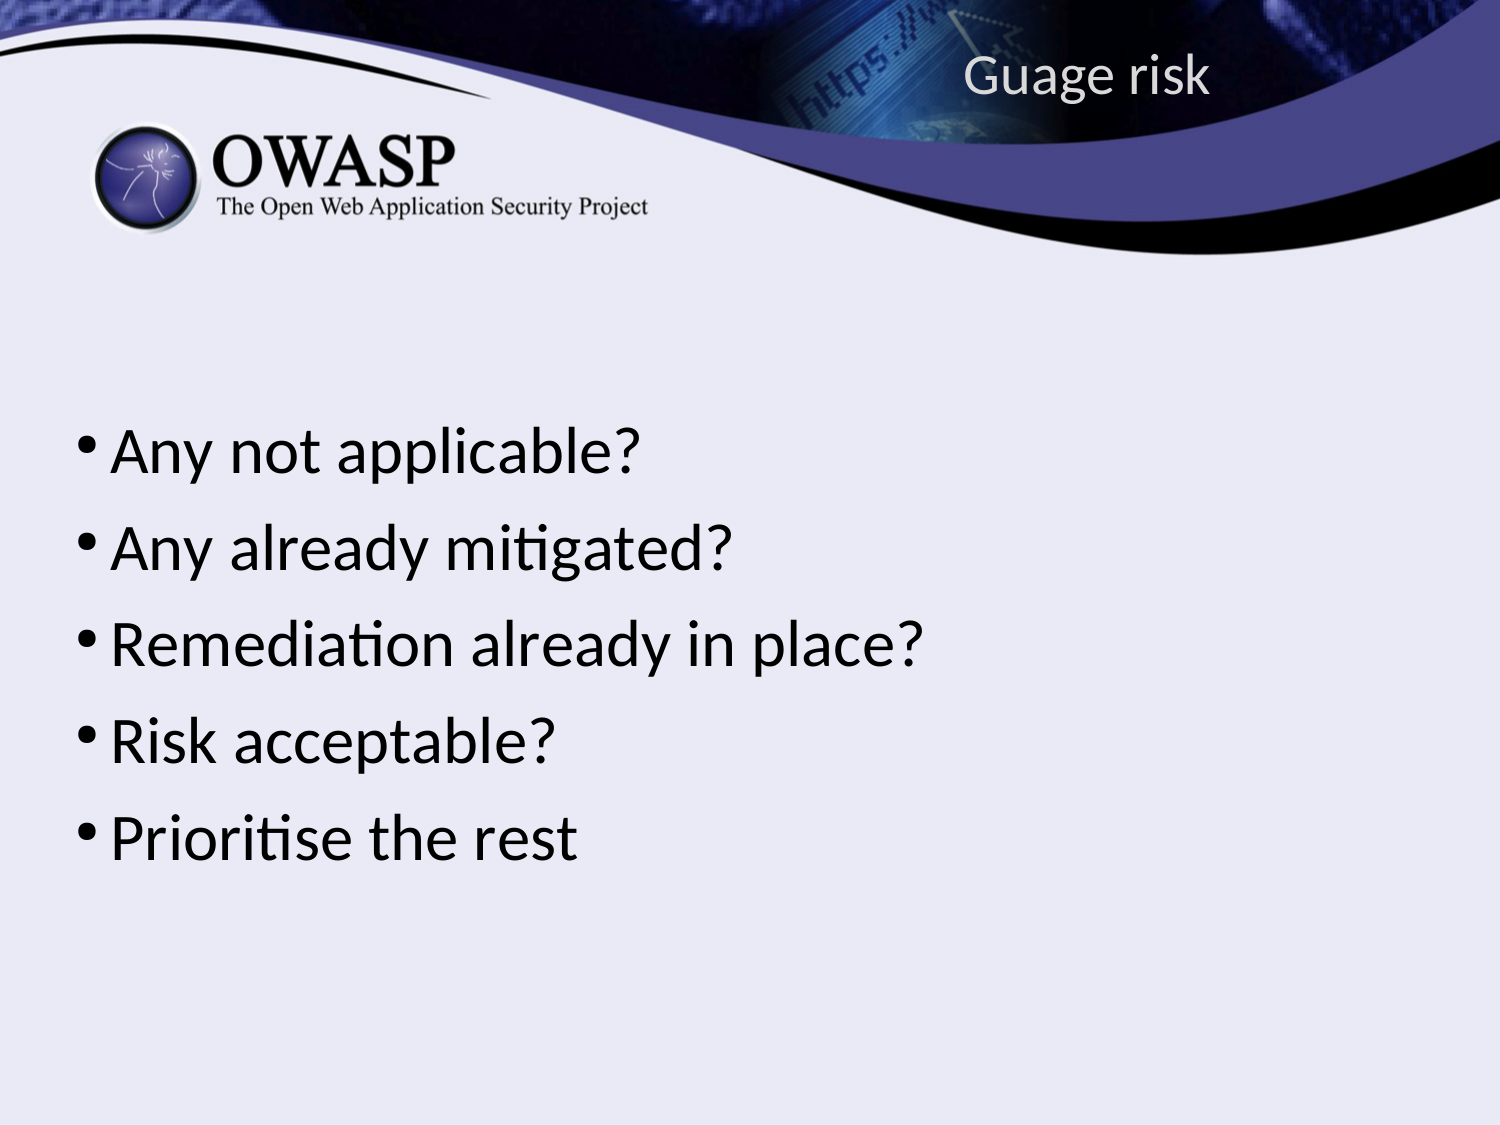

Guage risk
#
Any not applicable?
Any already mitigated?
Remediation already in place?
Risk acceptable?
Prioritise the rest